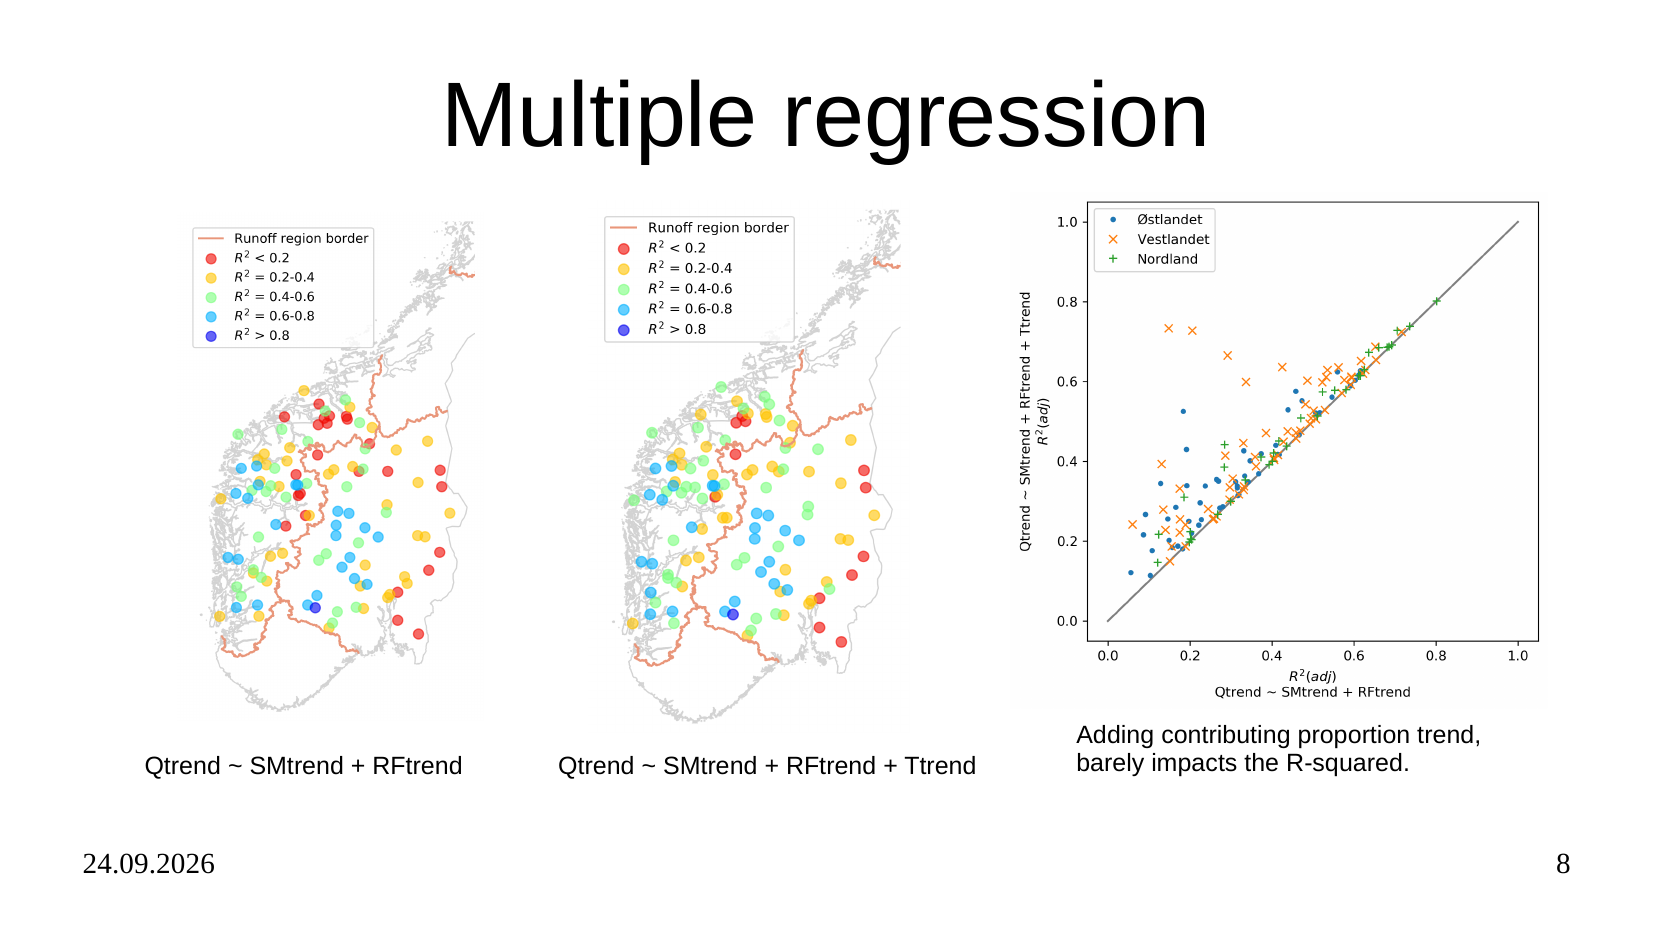

# Multiple regression
Adding contributing proportion trend, barely impacts the R-squared.
Qtrend ~ SMtrend + RFtrend
Qtrend ~ SMtrend + RFtrend + Ttrend
8